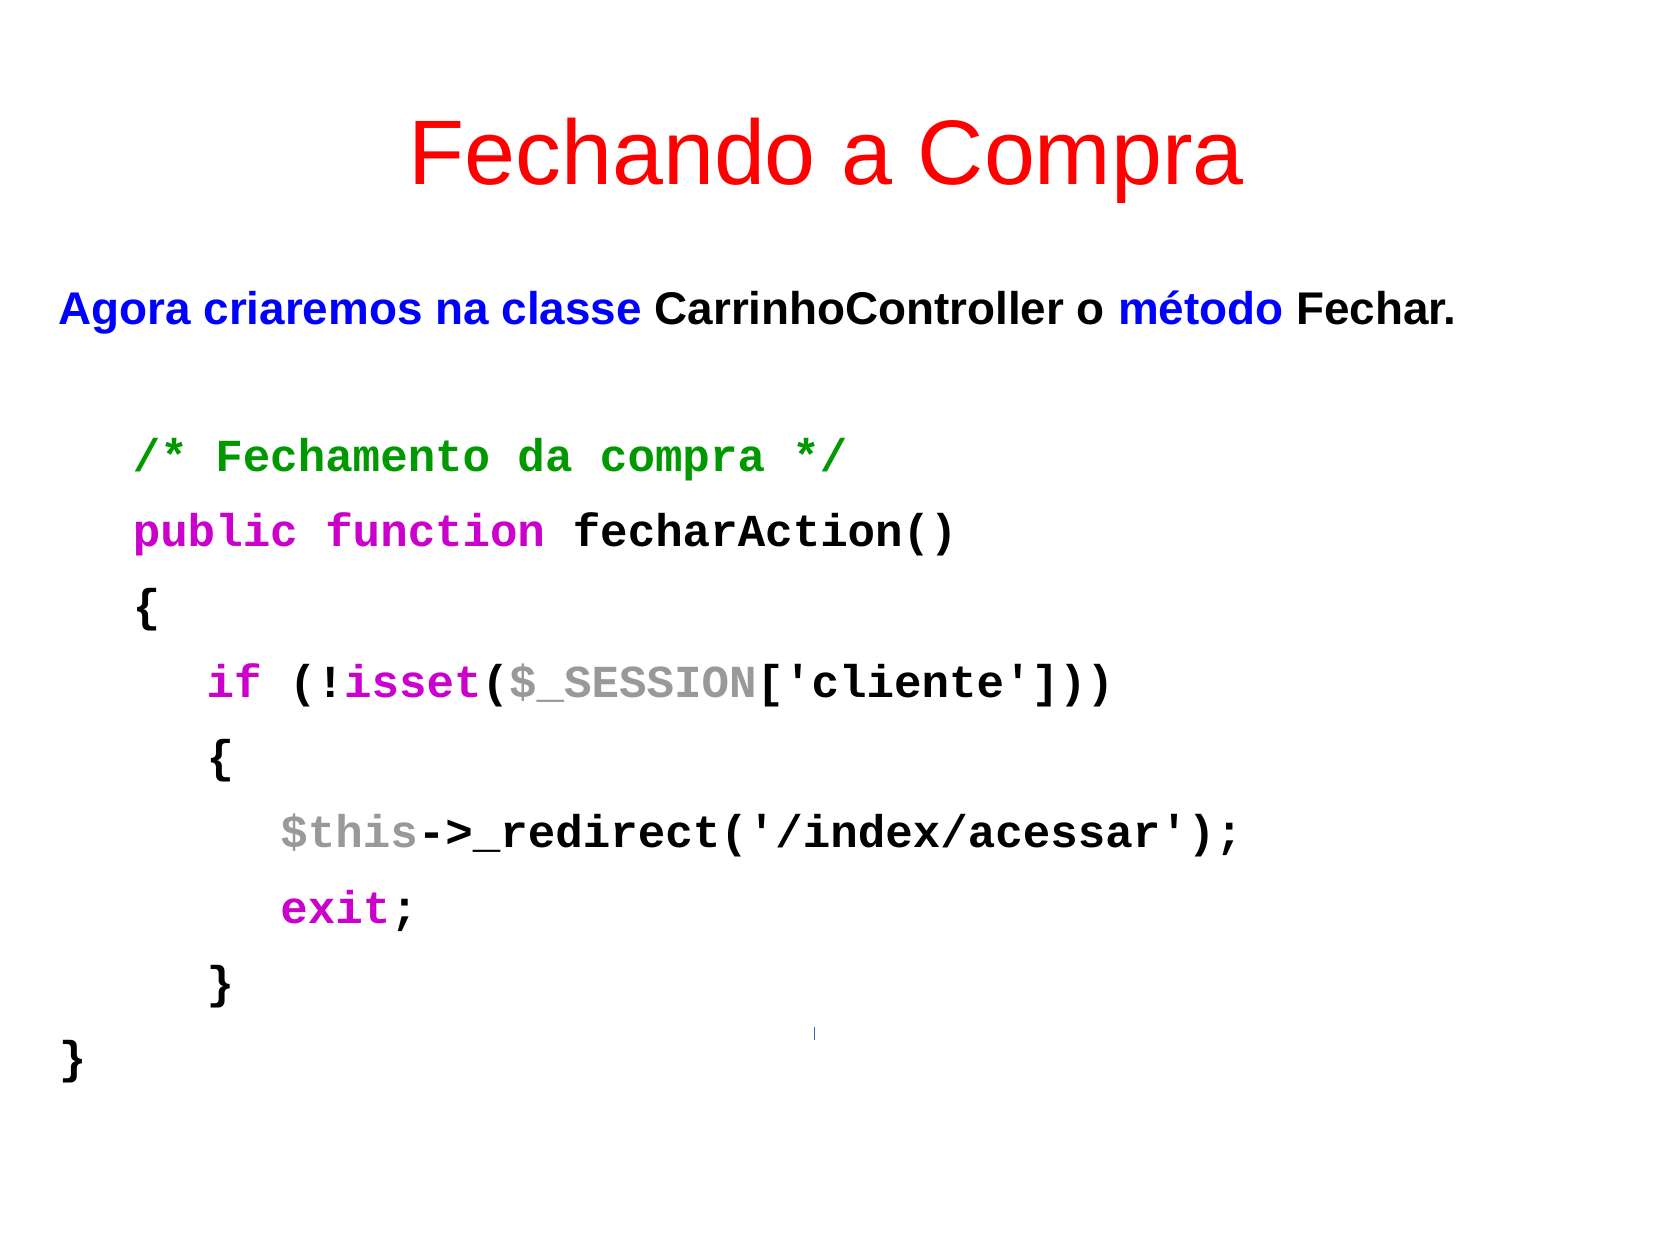

# Fechando a Compra
Agora criaremos na classe CarrinhoController o método Fechar.
 		/* Fechamento da compra */
 		public function fecharAction()
 		{
 			if (!isset($_SESSION['cliente']))
 			{
 				$this->_redirect('/index/acessar');
 				exit;
 			}
}